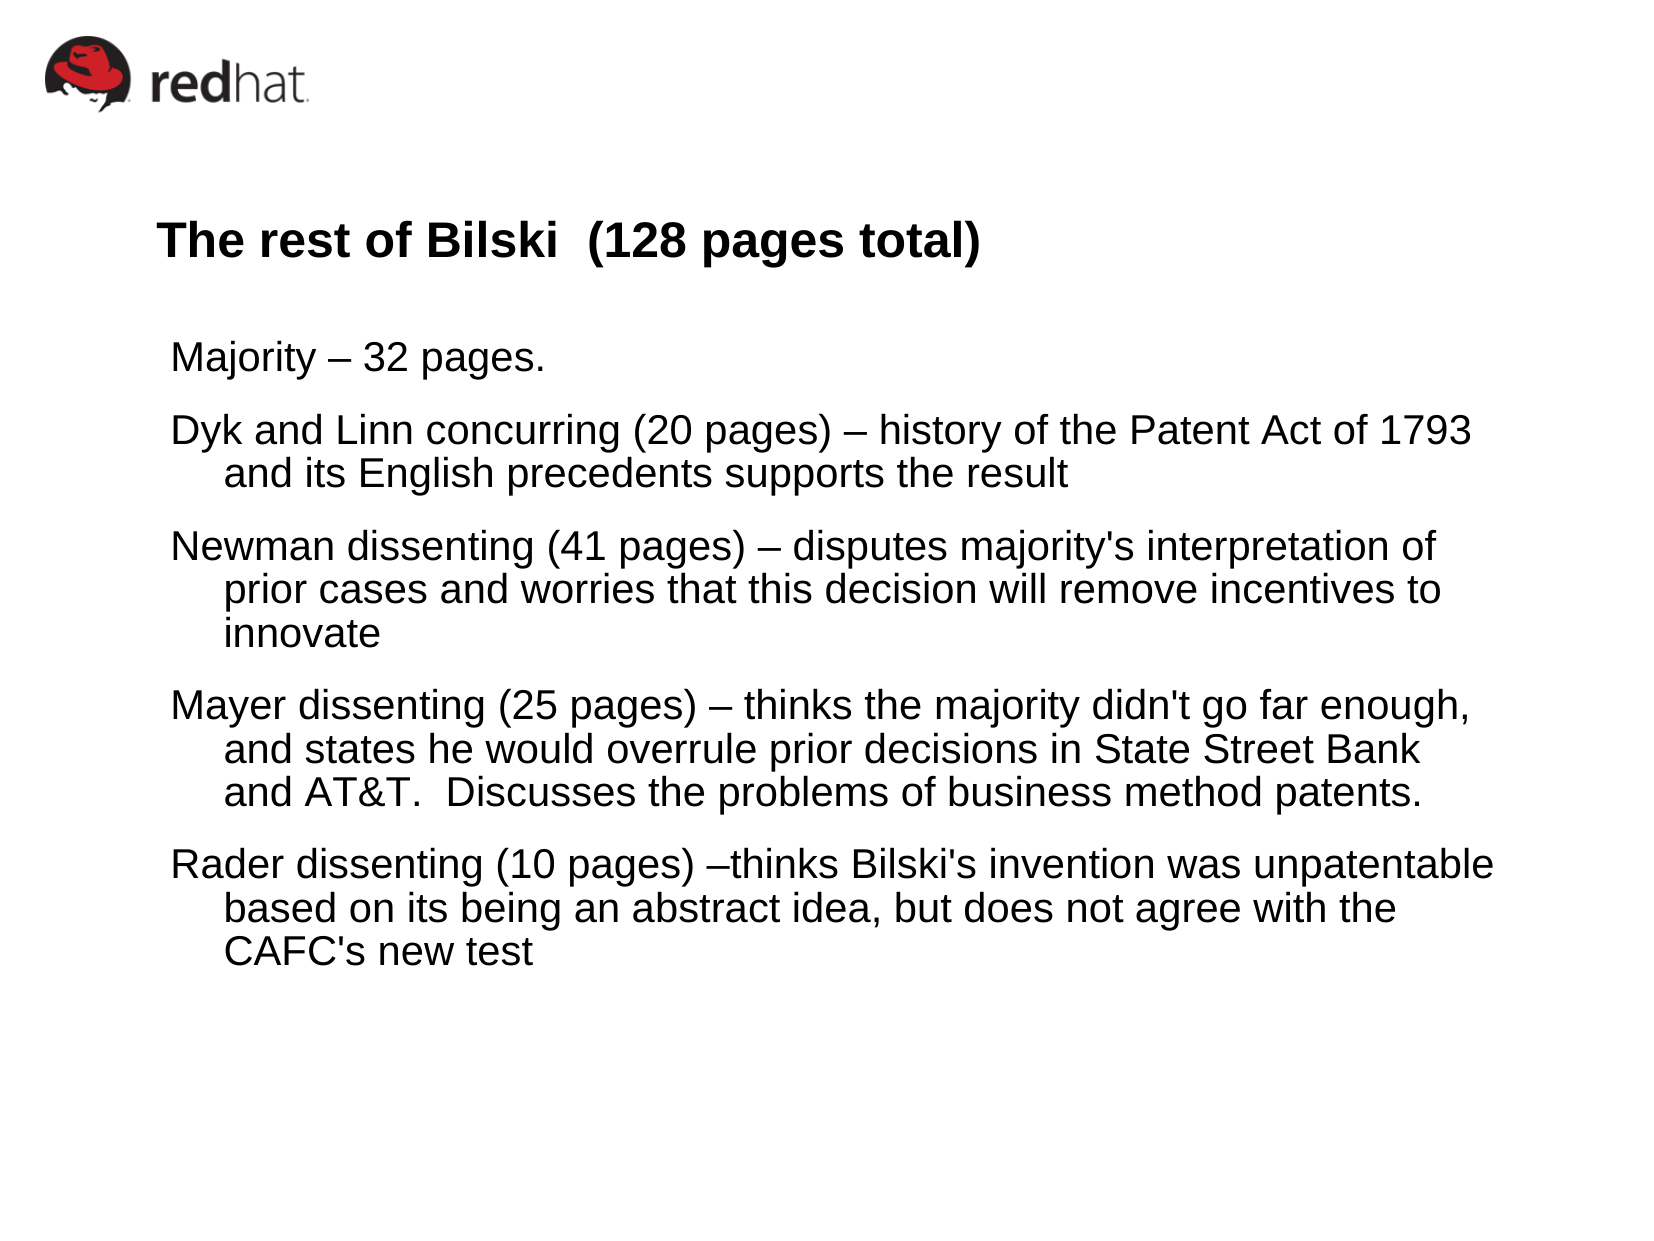

# The rest of Bilski (128 pages total)
Majority – 32 pages.
Dyk and Linn concurring (20 pages) – history of the Patent Act of 1793 and its English precedents supports the result
Newman dissenting (41 pages) – disputes majority's interpretation of prior cases and worries that this decision will remove incentives to innovate
Mayer dissenting (25 pages) – thinks the majority didn't go far enough, and states he would overrule prior decisions in State Street Bank and AT&T. Discusses the problems of business method patents.
Rader dissenting (10 pages) –thinks Bilski's invention was unpatentable based on its being an abstract idea, but does not agree with the CAFC's new test